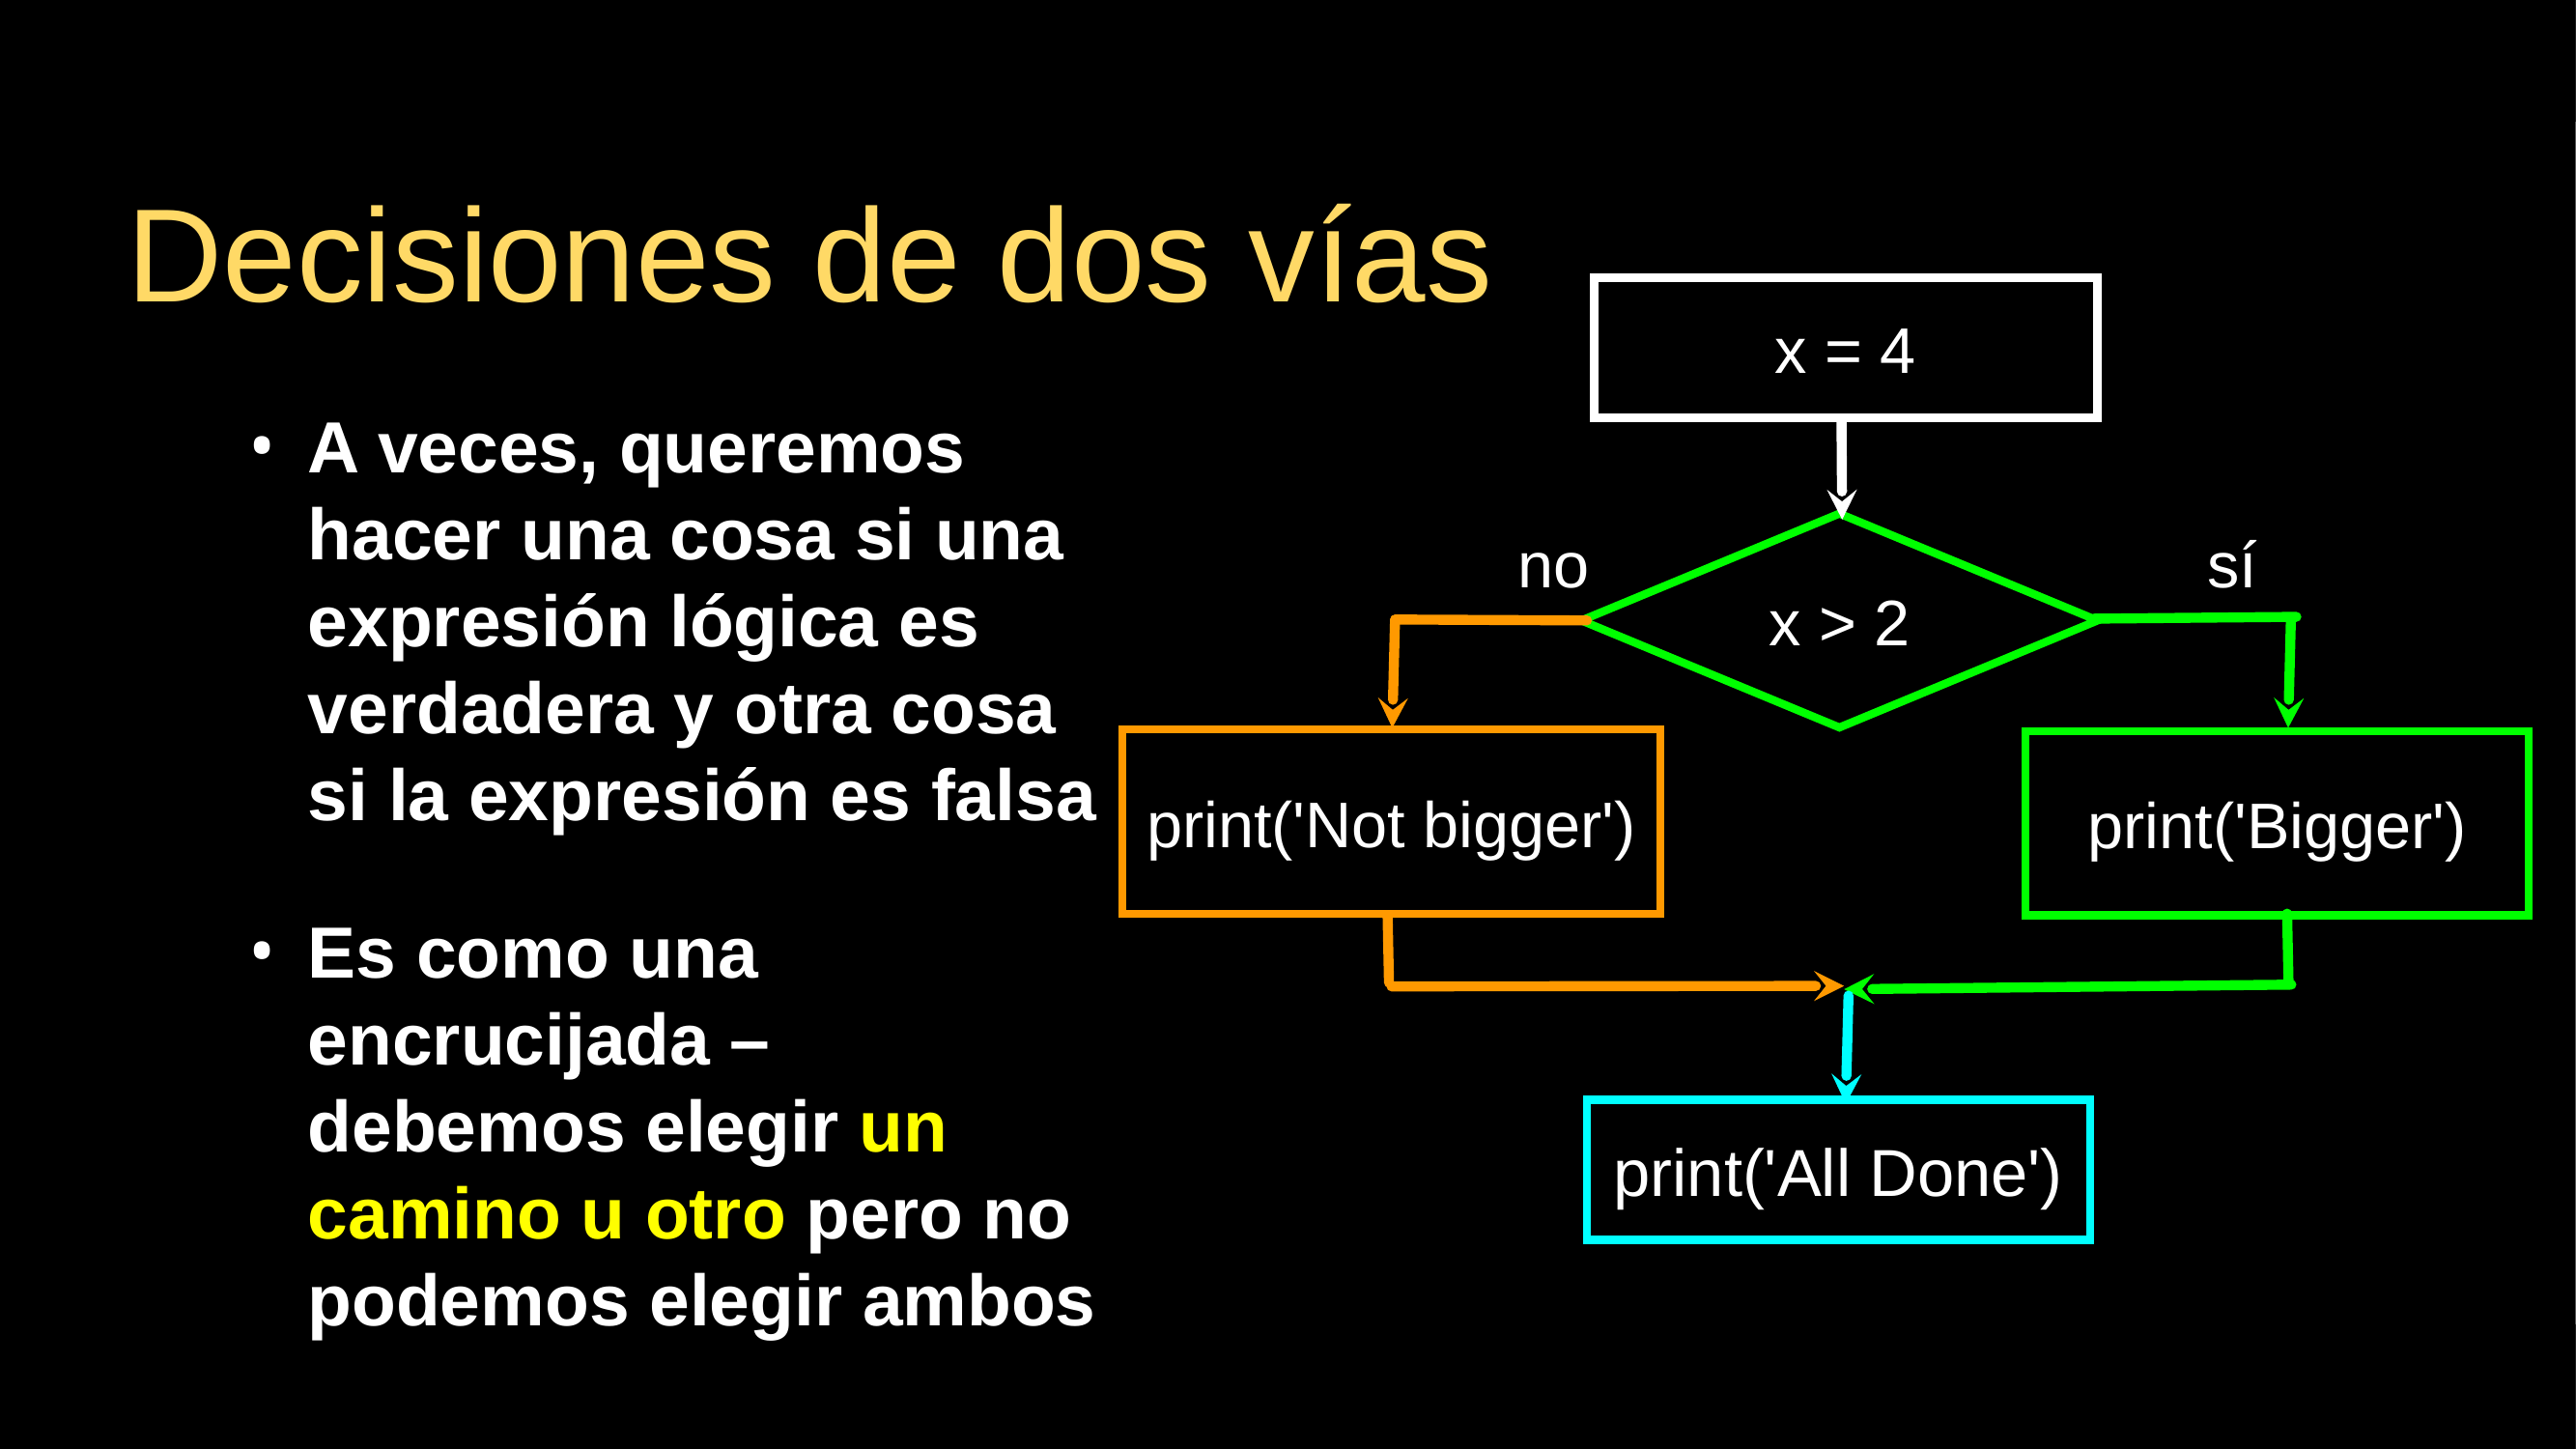

# Decisiones de dos vías
x = 4
A veces, queremos hacer una cosa si una expresión lógica es verdadera y otra cosa si la expresión es falsa
Es como una encrucijada – debemos elegir un camino u otro pero no podemos elegir ambos
x > 2
no
sí
print('Not bigger')
print('Bigger')
print('All Done')